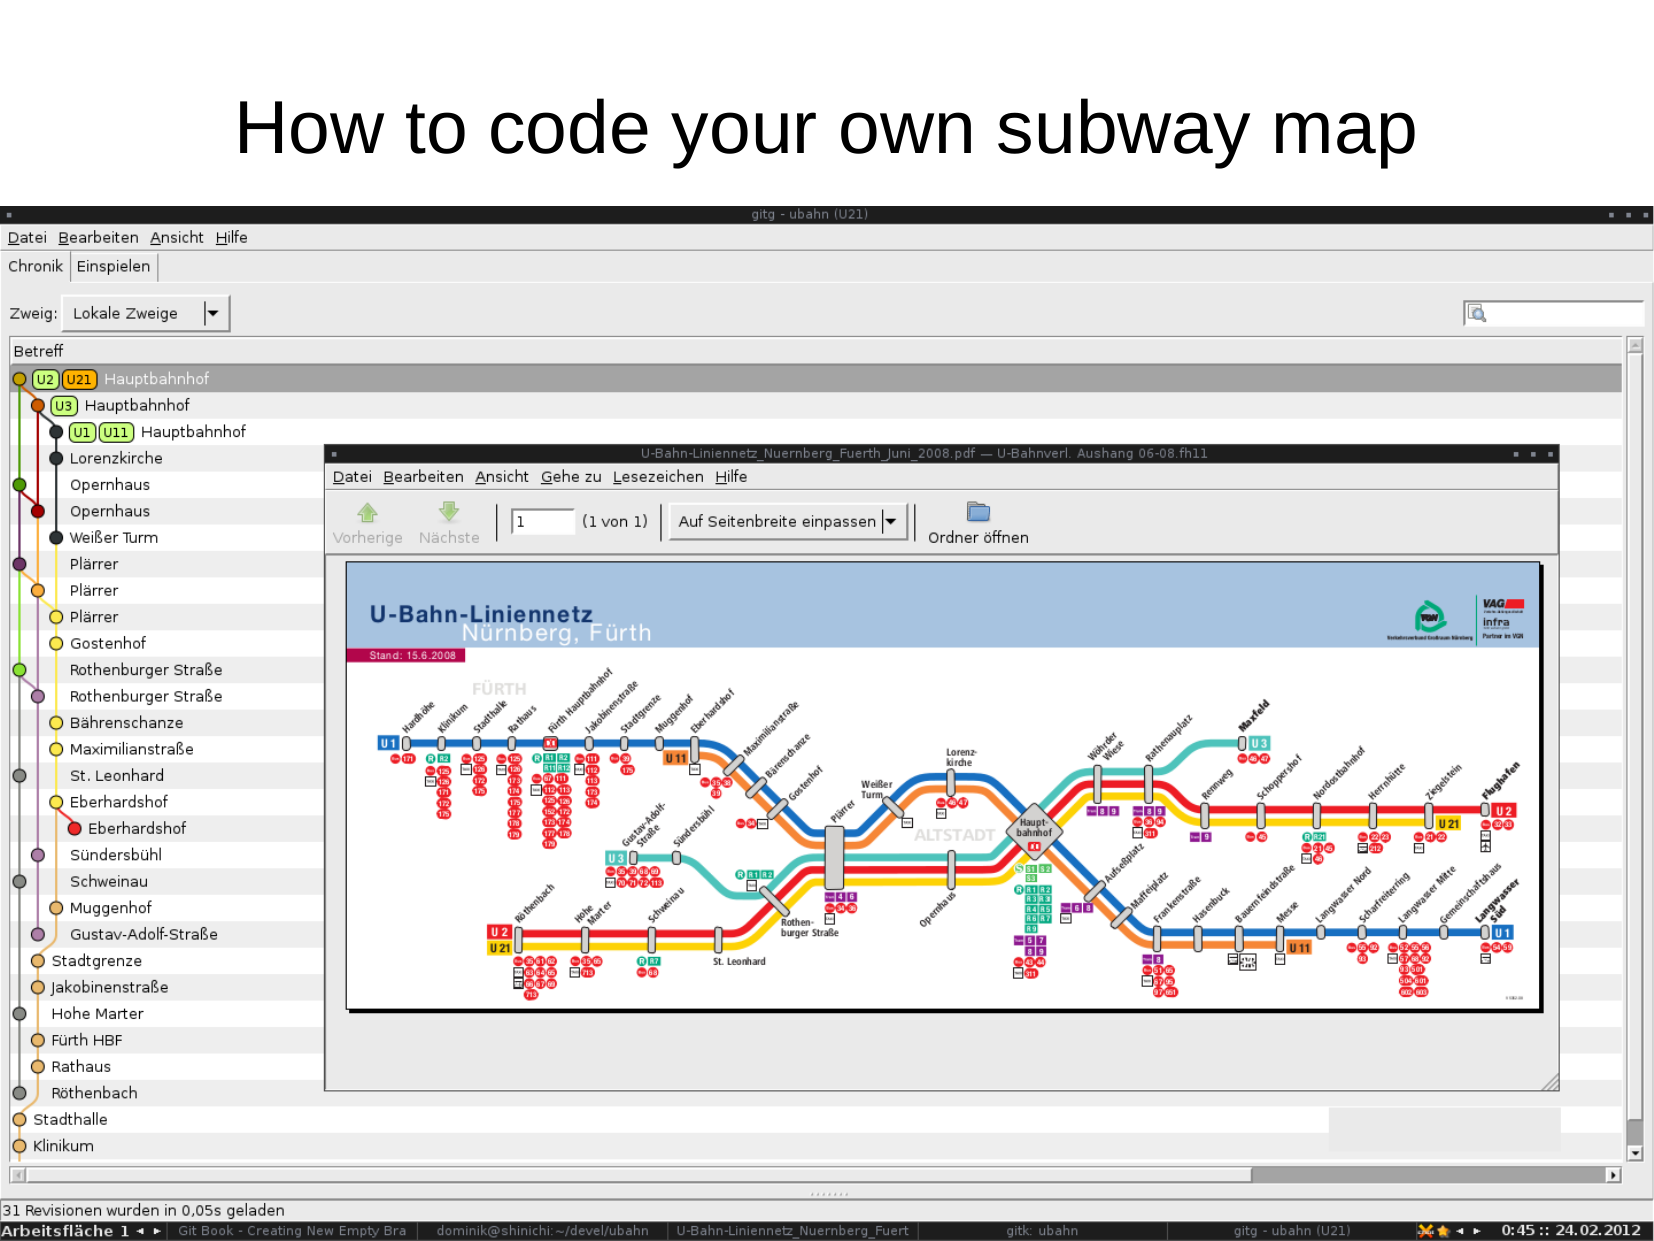

# How to code your own subway map